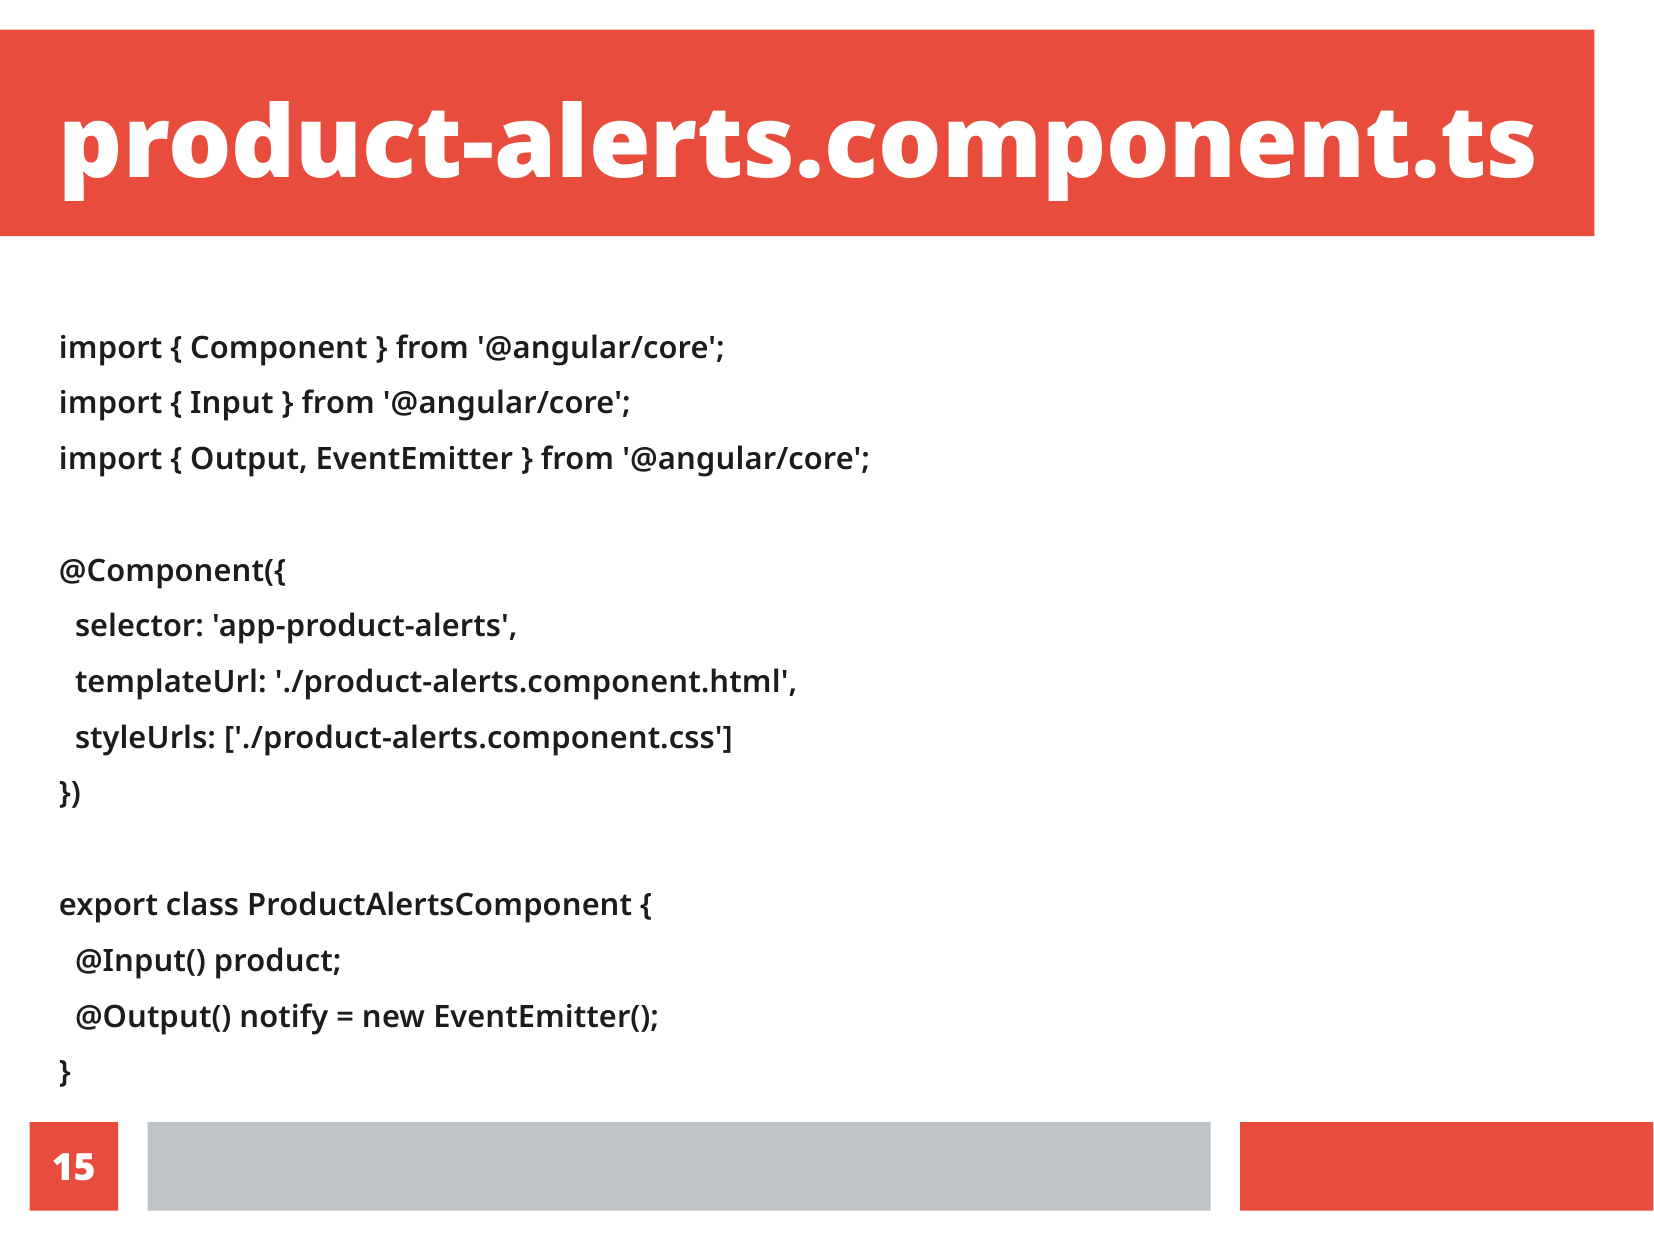

# product-alerts.component.ts
import { Component } from '@angular/core';
import { Input } from '@angular/core';
import { Output, EventEmitter } from '@angular/core';
@Component({
 selector: 'app-product-alerts',
 templateUrl: './product-alerts.component.html',
 styleUrls: ['./product-alerts.component.css']
})
export class ProductAlertsComponent {
 @Input() product;
 @Output() notify = new EventEmitter();
}
15